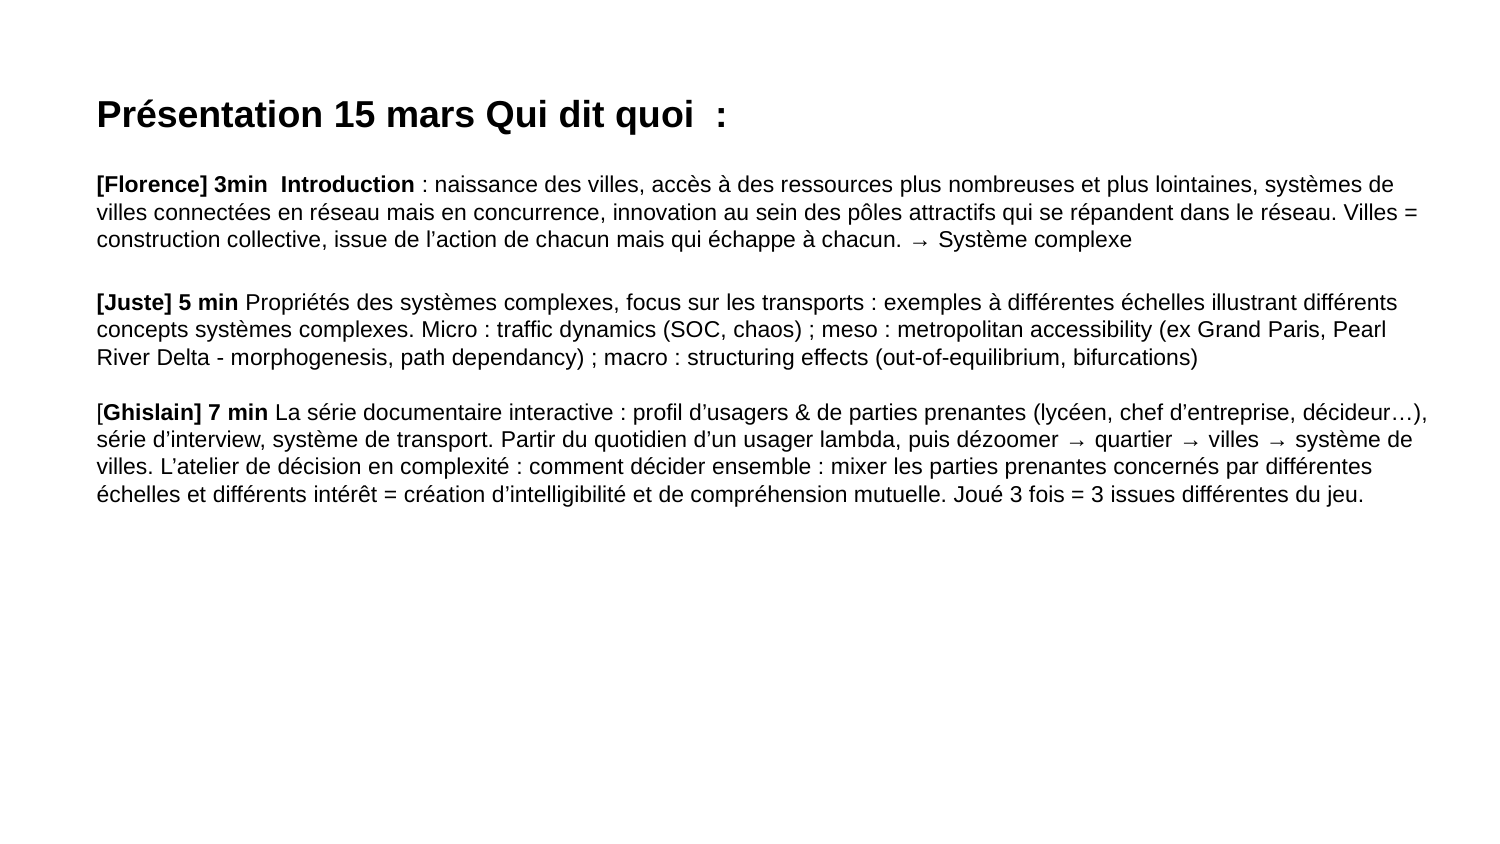

Présentation 15 mars Qui dit quoi :
[Florence] 3min Introduction : naissance des villes, accès à des ressources plus nombreuses et plus lointaines, systèmes de villes connectées en réseau mais en concurrence, innovation au sein des pôles attractifs qui se répandent dans le réseau. Villes = construction collective, issue de l’action de chacun mais qui échappe à chacun. → Système complexe
[Juste] 5 min Propriétés des systèmes complexes, focus sur les transports : exemples à différentes échelles illustrant différents concepts systèmes complexes. Micro : traffic dynamics (SOC, chaos) ; meso : metropolitan accessibility (ex Grand Paris, Pearl River Delta - morphogenesis, path dependancy) ; macro : structuring effects (out-of-equilibrium, bifurcations)
[Ghislain] 7 min La série documentaire interactive : profil d’usagers & de parties prenantes (lycéen, chef d’entreprise, décideur…), série d’interview, système de transport. Partir du quotidien d’un usager lambda, puis dézoomer → quartier → villes → système de villes. L’atelier de décision en complexité : comment décider ensemble : mixer les parties prenantes concernés par différentes échelles et différents intérêt = création d’intelligibilité et de compréhension mutuelle. Joué 3 fois = 3 issues différentes du jeu.